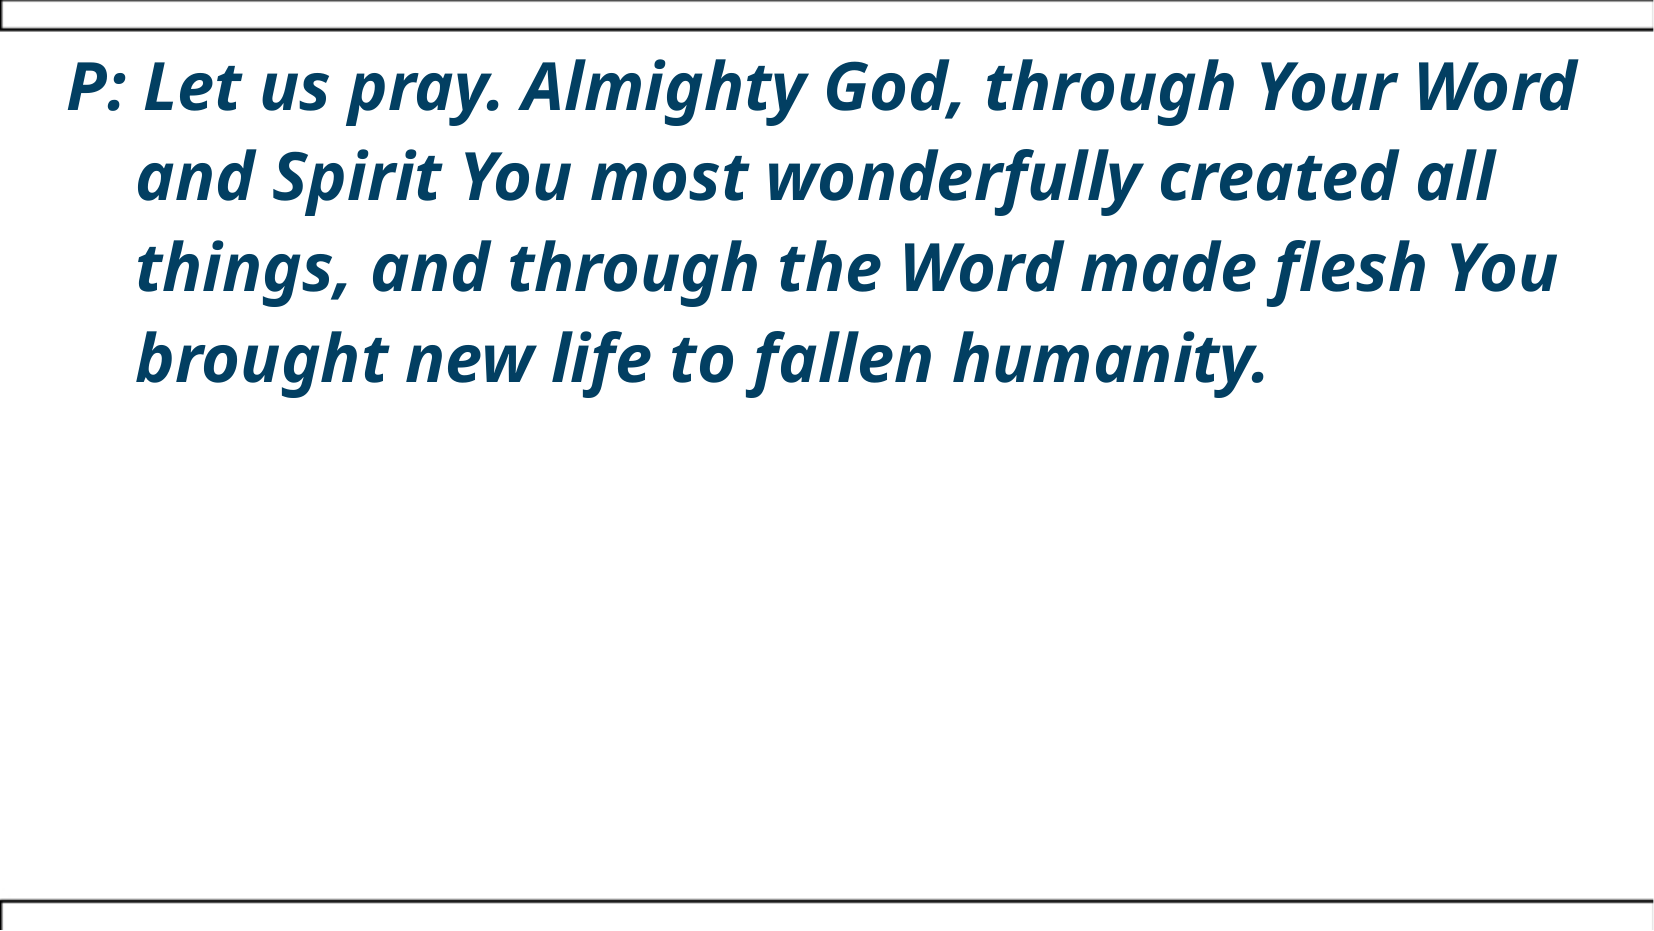

P: Let us pray. Almighty God, through Your Word
 and Spirit You most wonderfully created all
 things, and through the Word made flesh You
 brought new life to fallen humanity.